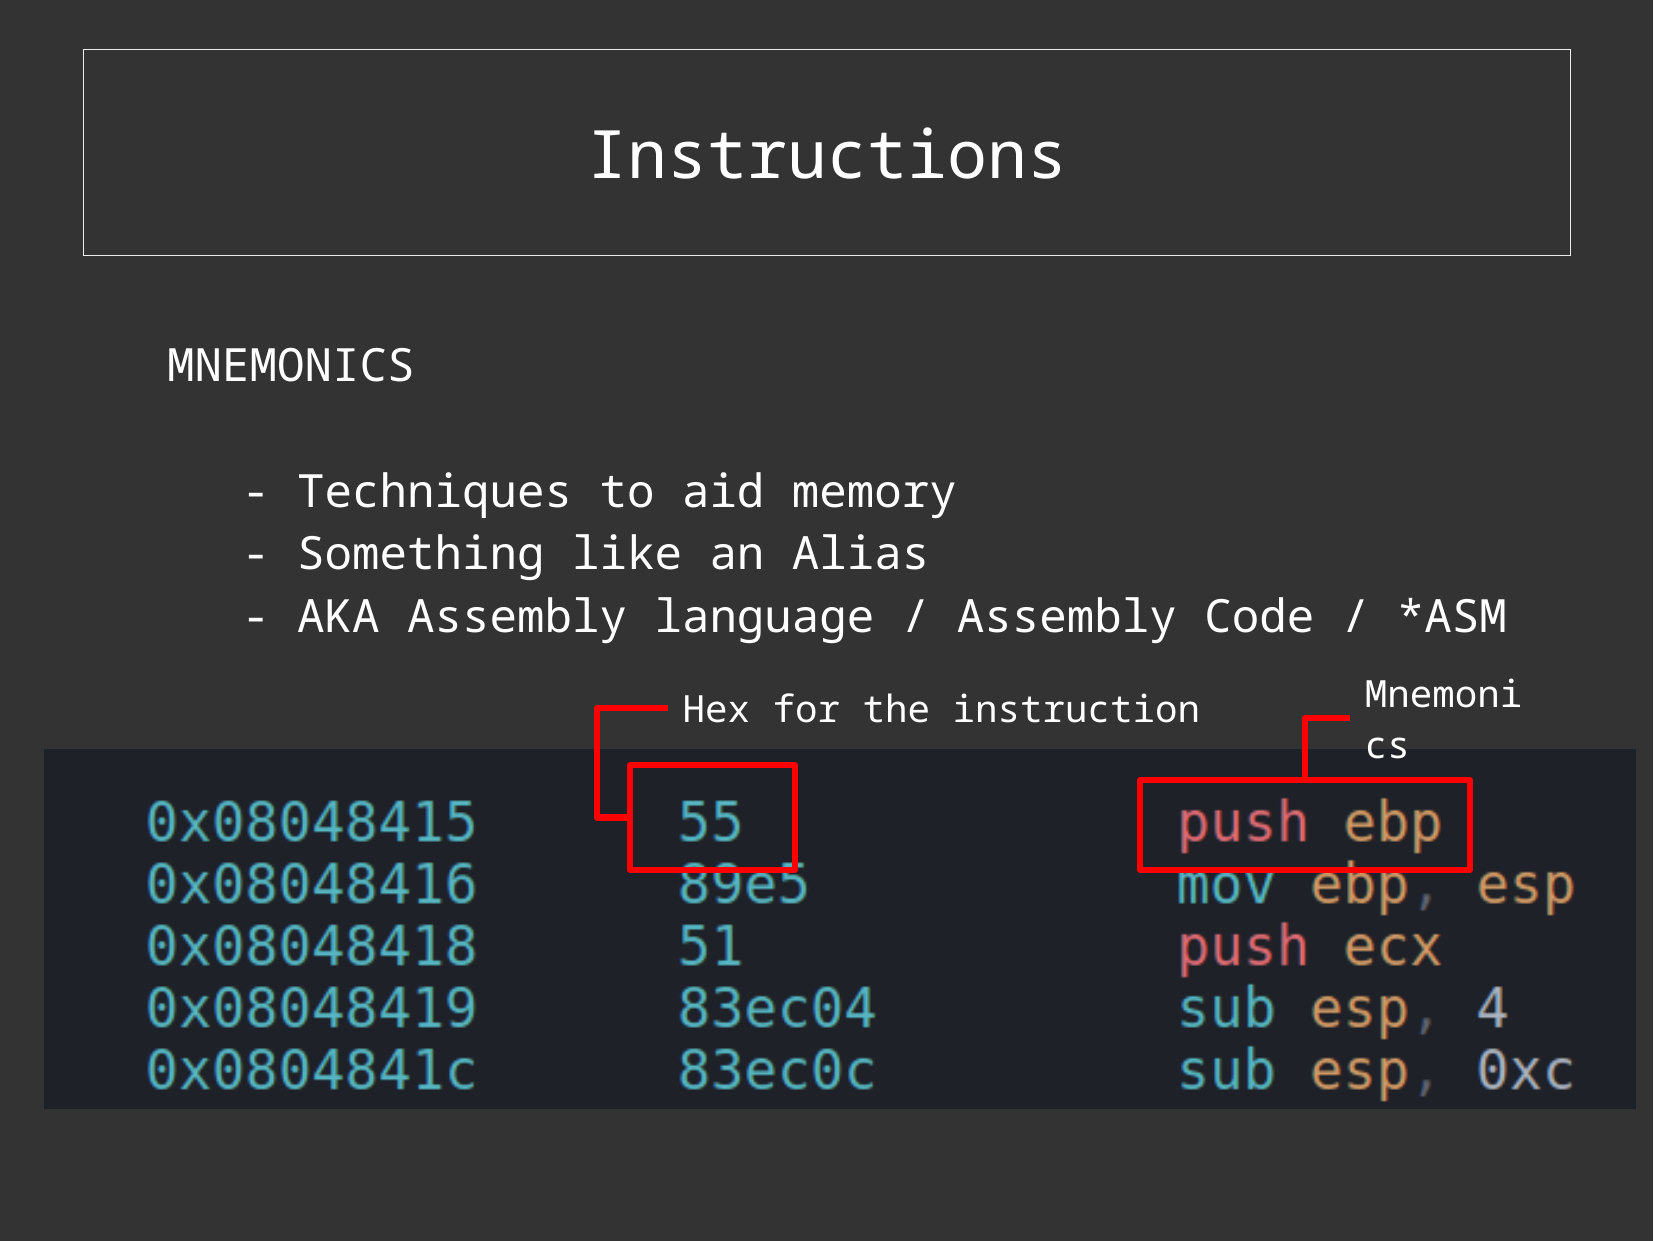

Instructions
MNEMONICS
	- Techniques to aid memory
	- Something like an Alias
	- AKA Assembly language / Assembly Code / *ASM
Mnemonics
Hex for the instruction